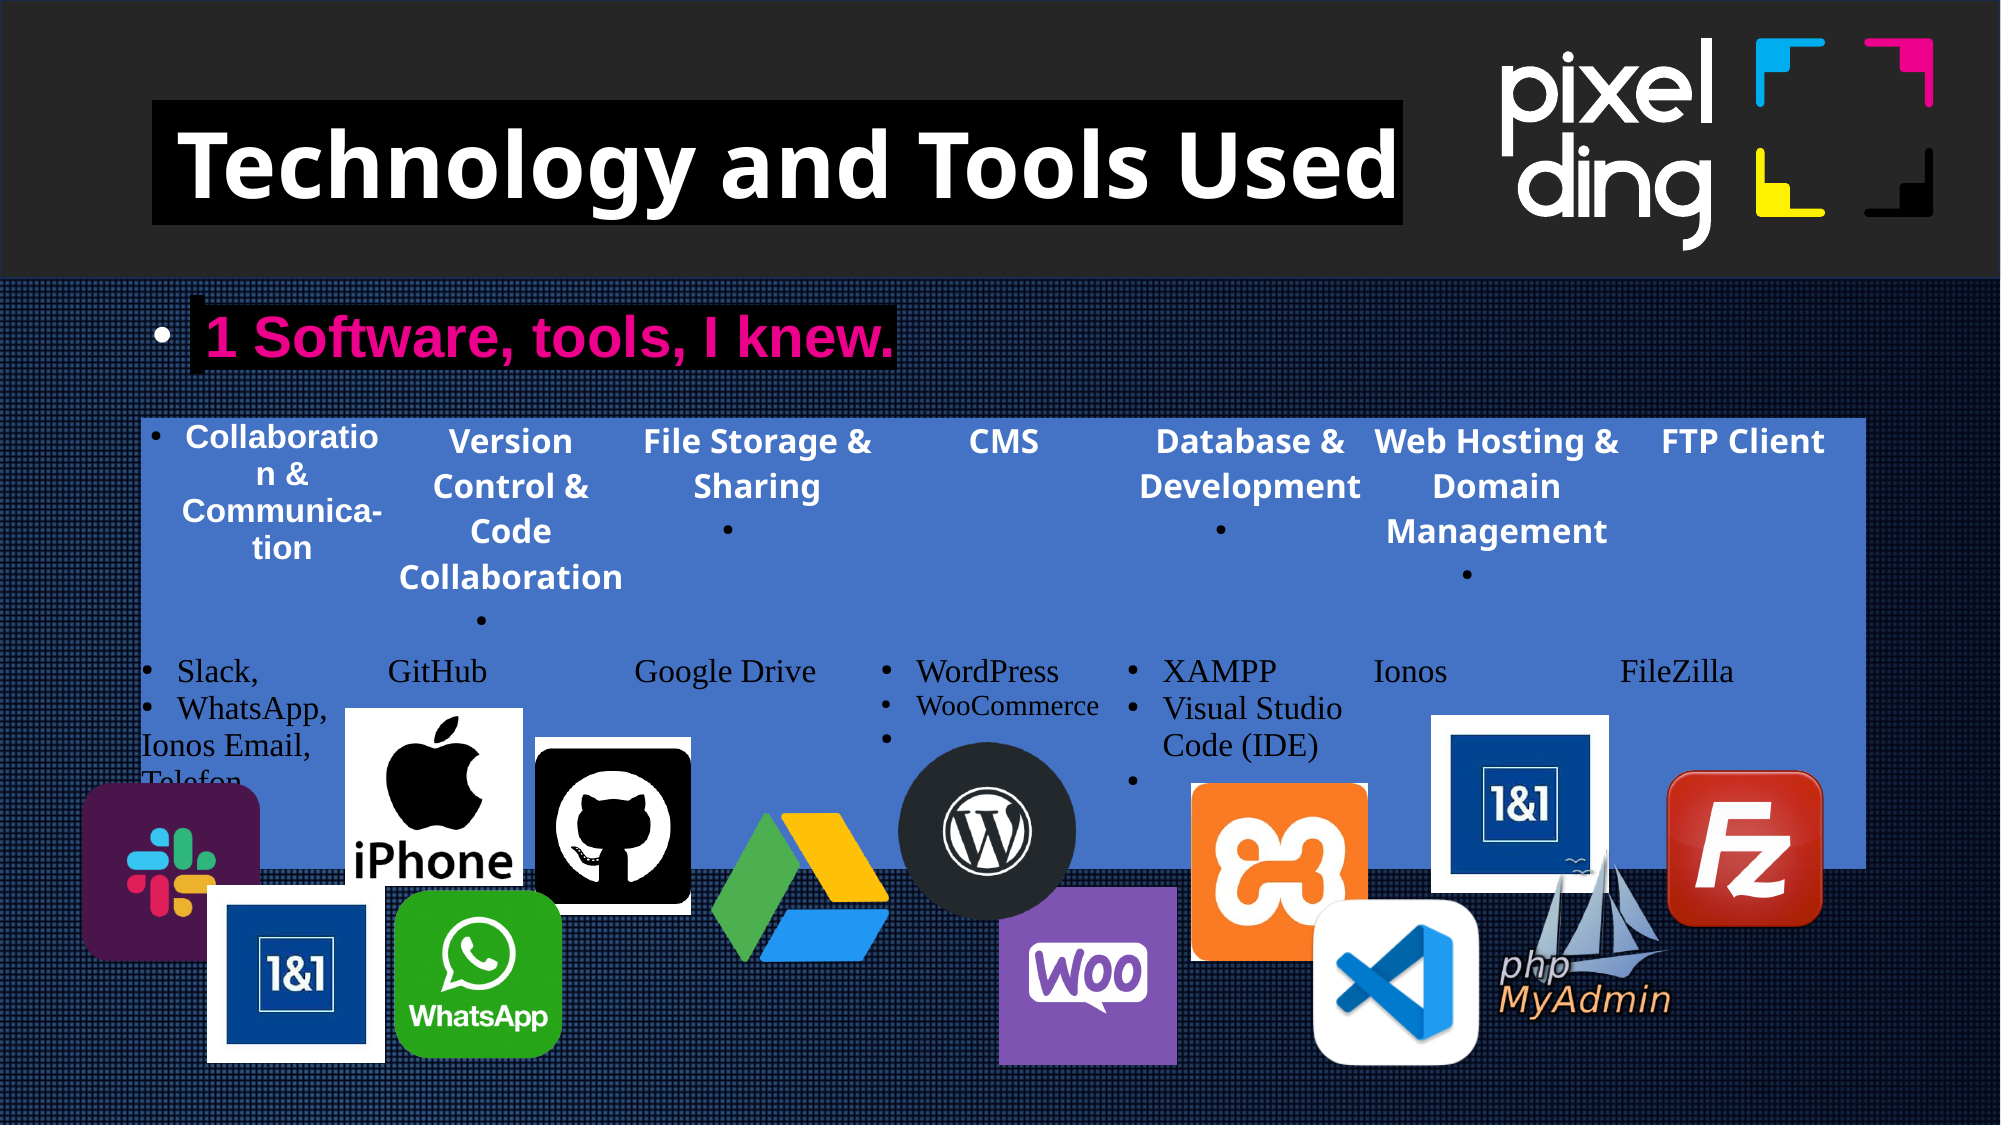

# Technology and Tools Used
 1 Software, tools, I knew.
| Collaboration & Communica-tion | Version Control & Code Collaboration | File Storage & Sharing | CMS | Database & Development | Web Hosting & Domain Management | FTP Client |
| --- | --- | --- | --- | --- | --- | --- |
| Slack, WhatsApp, Ionos Email, Telefon | GitHub | Google Drive | WordPress WooCommerce | XAMPP Visual Studio Code (IDE) | Ionos | FileZilla |
| | | | | | | |